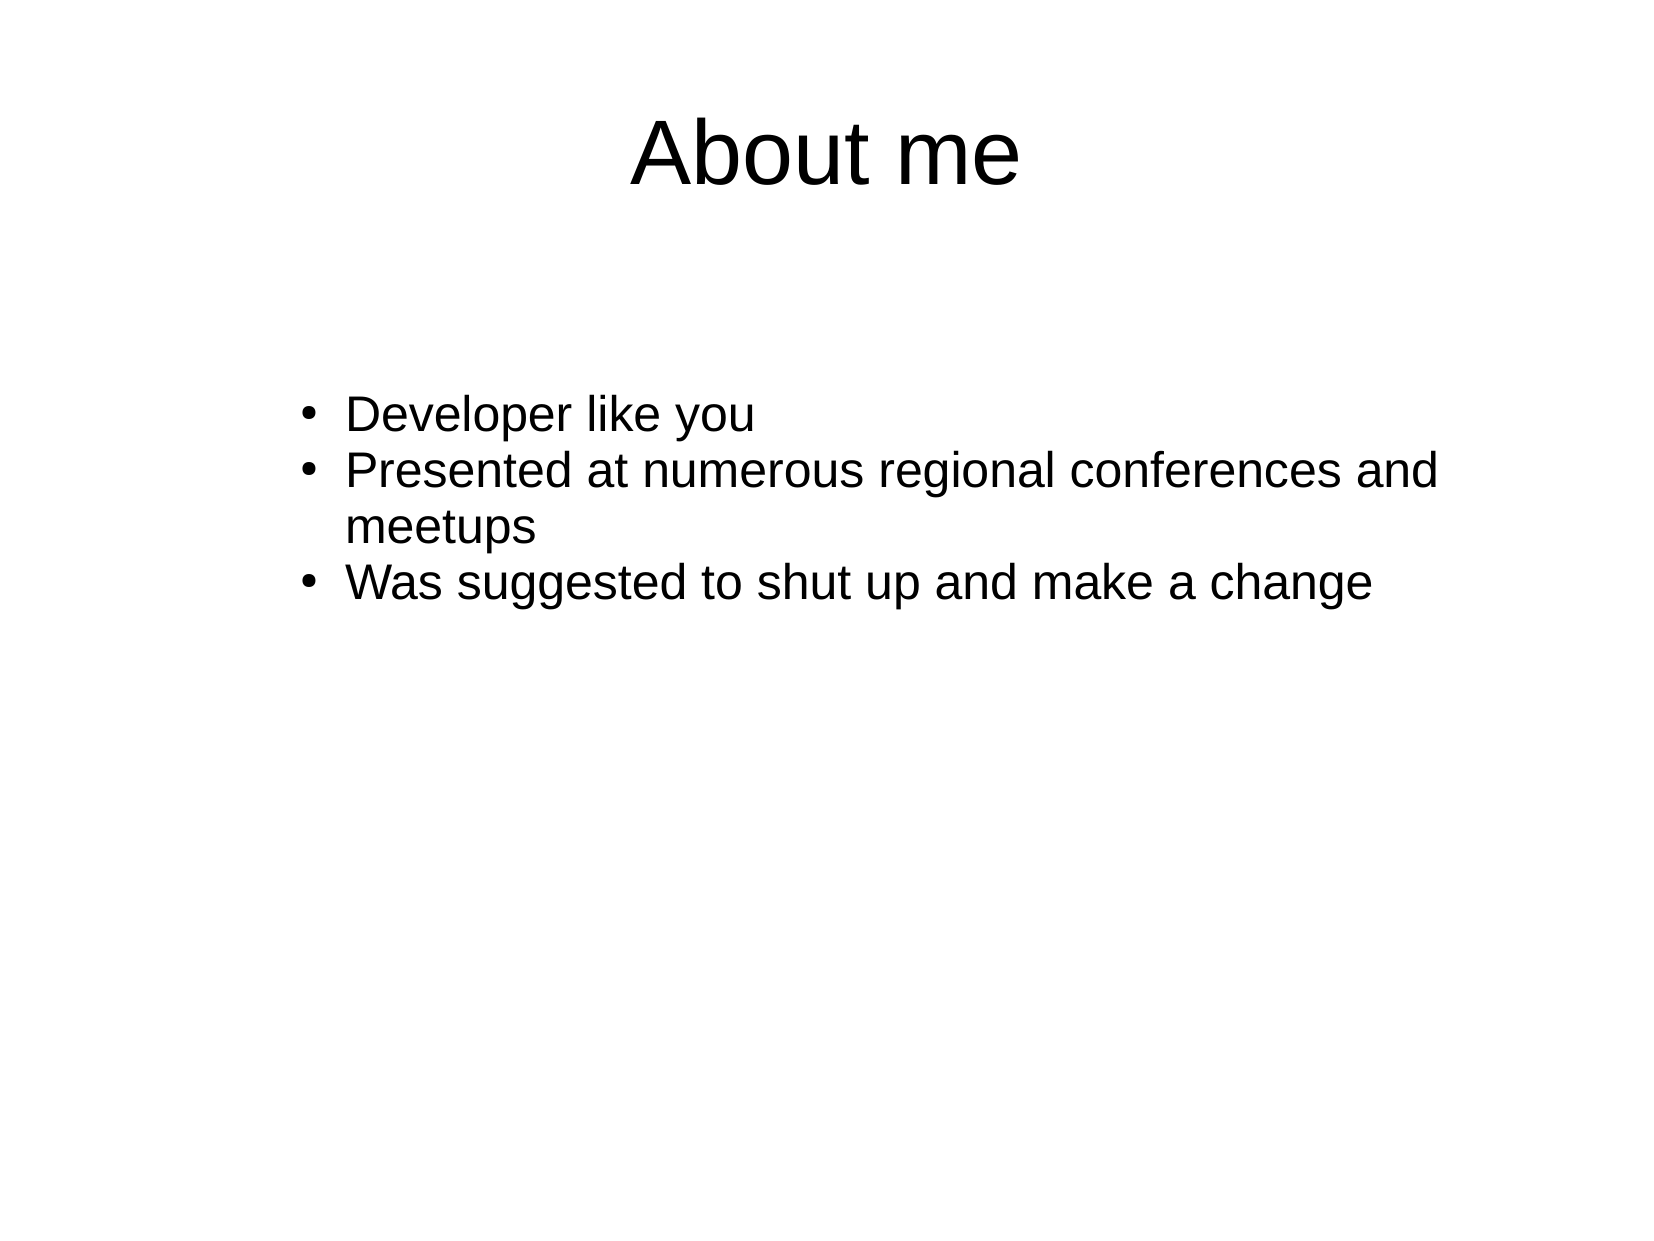

# About me
Developer like you
Presented at numerous regional conferences and meetups
Was suggested to shut up and make a change